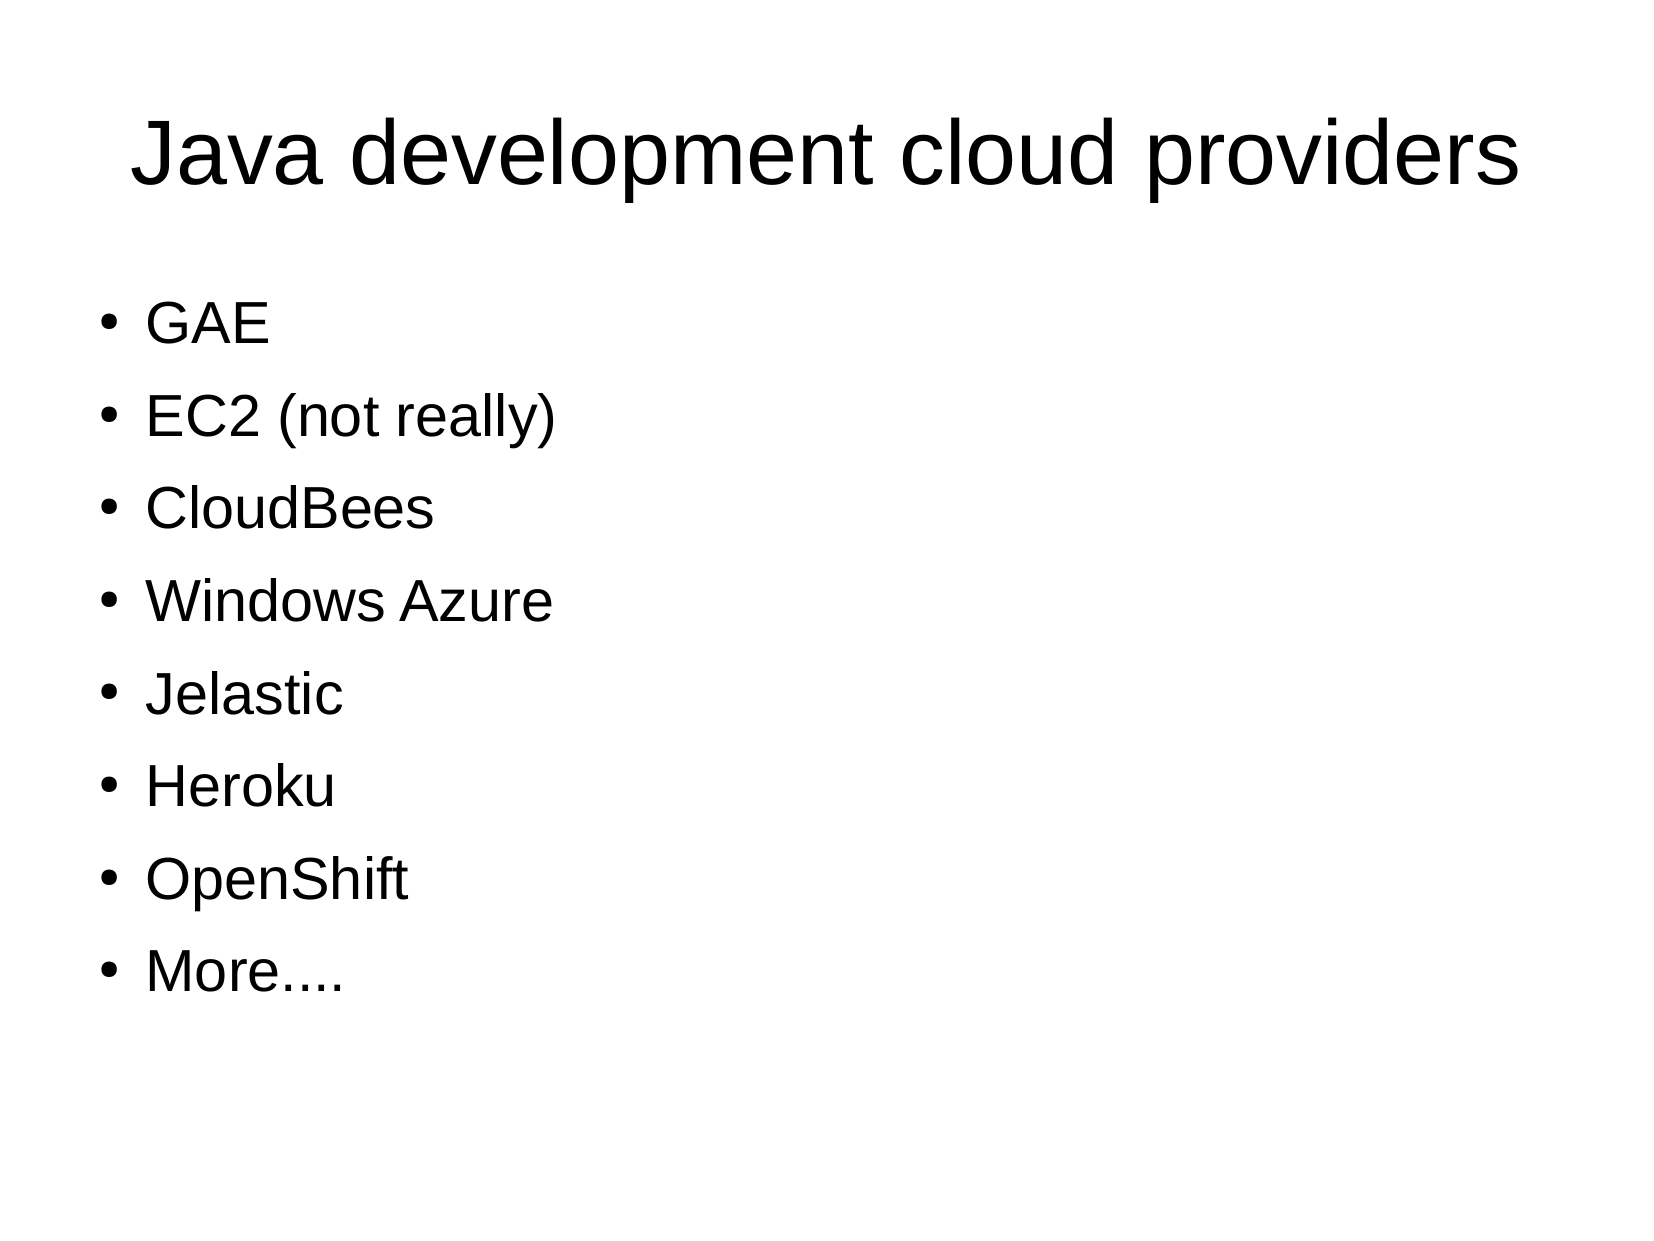

# Java development cloud providers
GAE
EC2 (not really)
CloudBees
Windows Azure
Jelastic
Heroku
OpenShift
More....